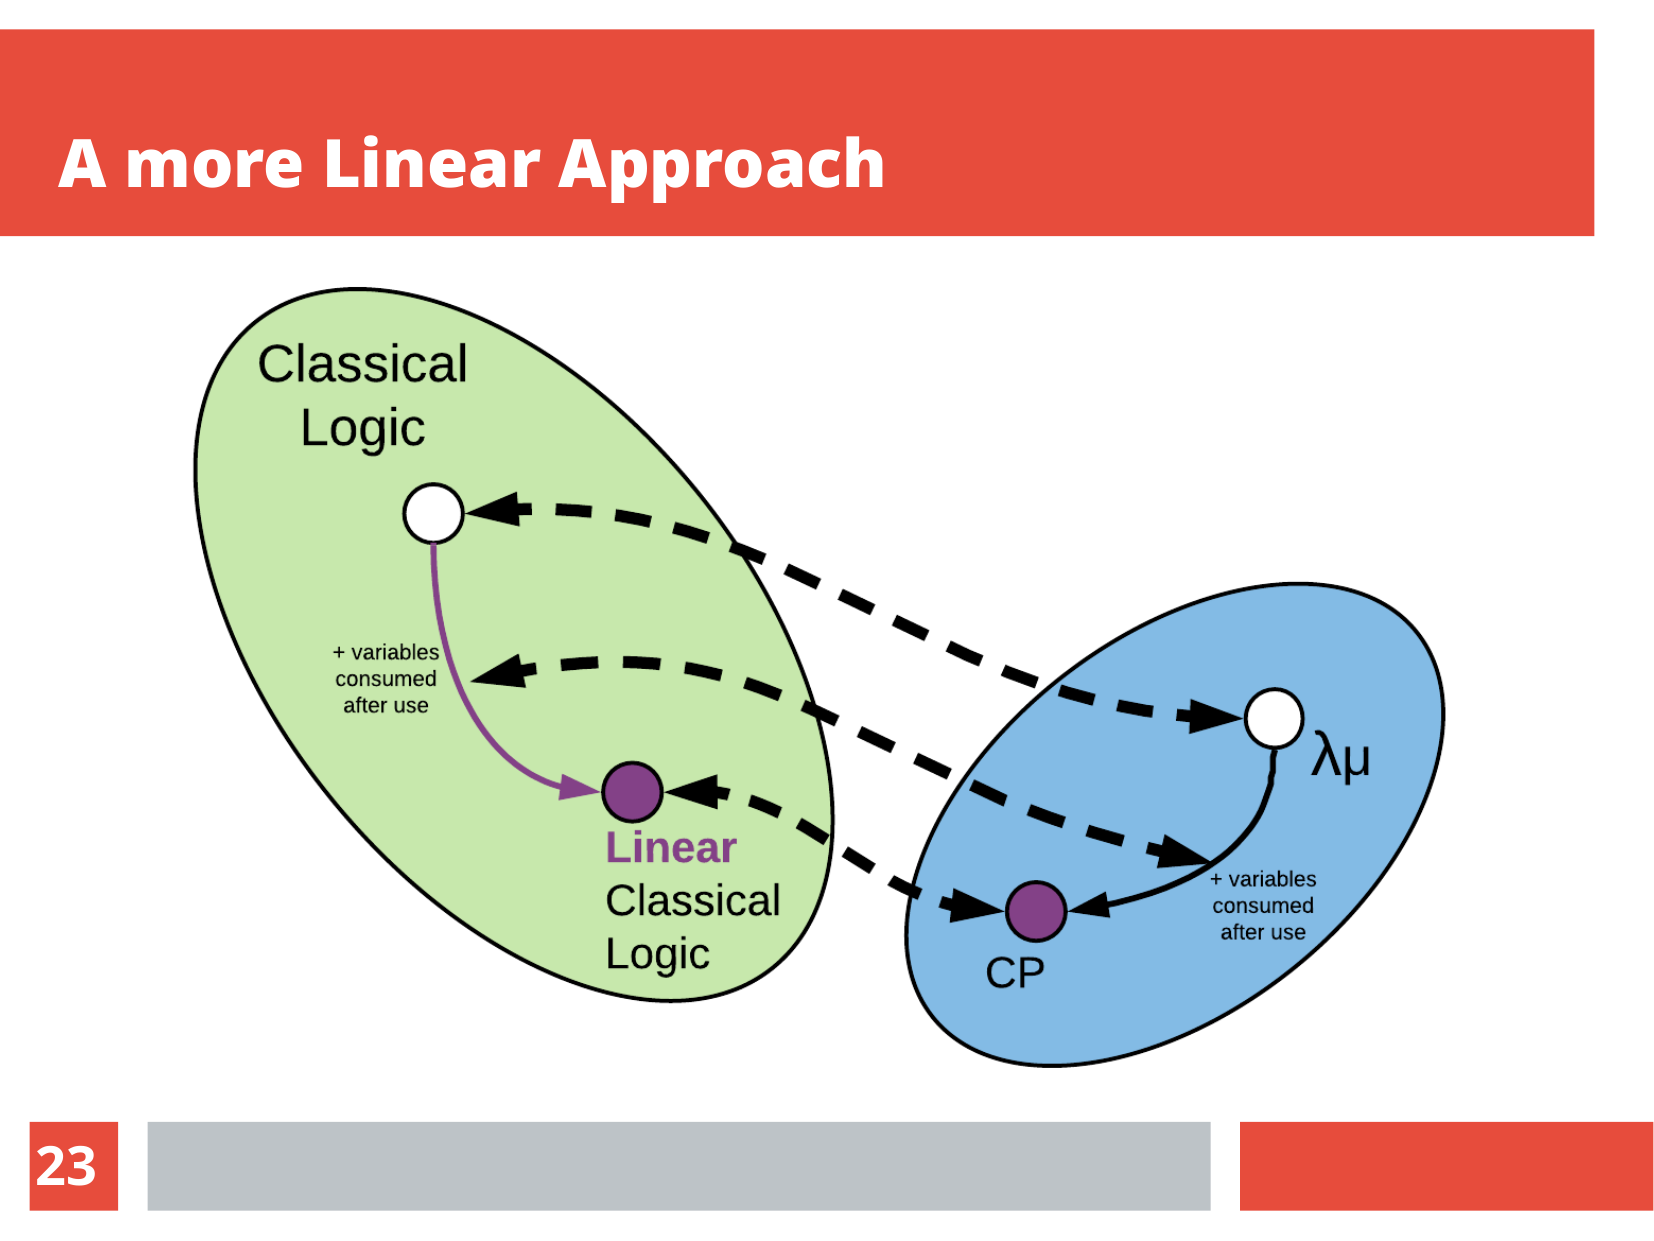

# A more Linear Approach
23
43